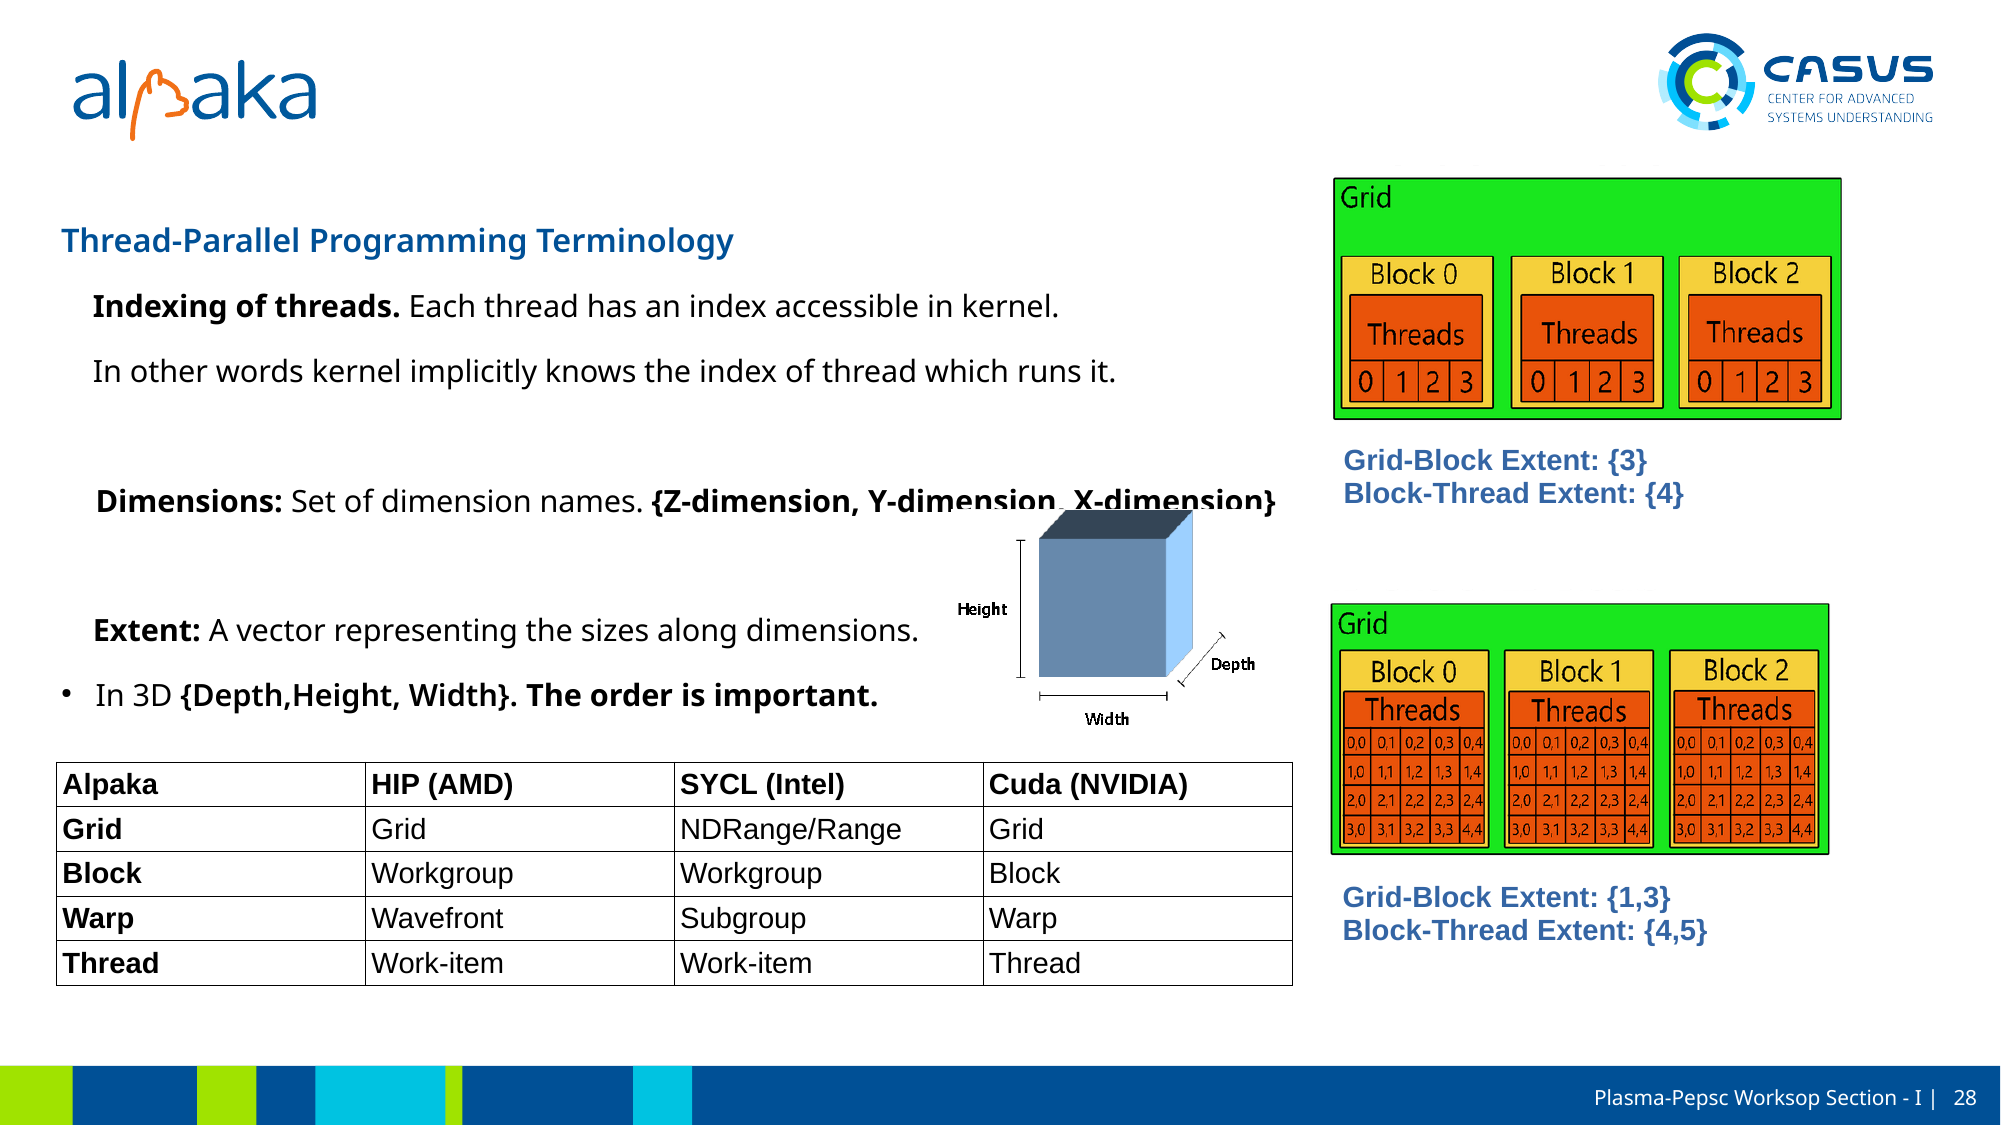

# Thread-Parallel Programming Terminology
Indexing of threads. Each thread has an index accessible in kernel.
In other words kernel implicitly knows the index of thread which runs it.
Dimensions: Set of dimension names. {Z-dimension, Y-dimension, X-dimension}
Extent: A vector representing the sizes along dimensions.
In 3D {Depth,Height, Width}. The order is important.
Grid-Block Extent: {3}
Block-Thread Extent: {4}
| Alpaka | HIP (AMD) | SYCL (Intel) | Cuda (NVIDIA) |
| --- | --- | --- | --- |
| Grid | Grid | NDRange/Range | Grid |
| Block | Workgroup | Workgroup | Block |
| Warp | Wavefront | Subgroup | Warp |
| Thread | Work-item | Work-item | Thread |
Grid-Block Extent: {1,3}
Block-Thread Extent: {4,5}
Plasma-Pepsc Worksop Section - I
28